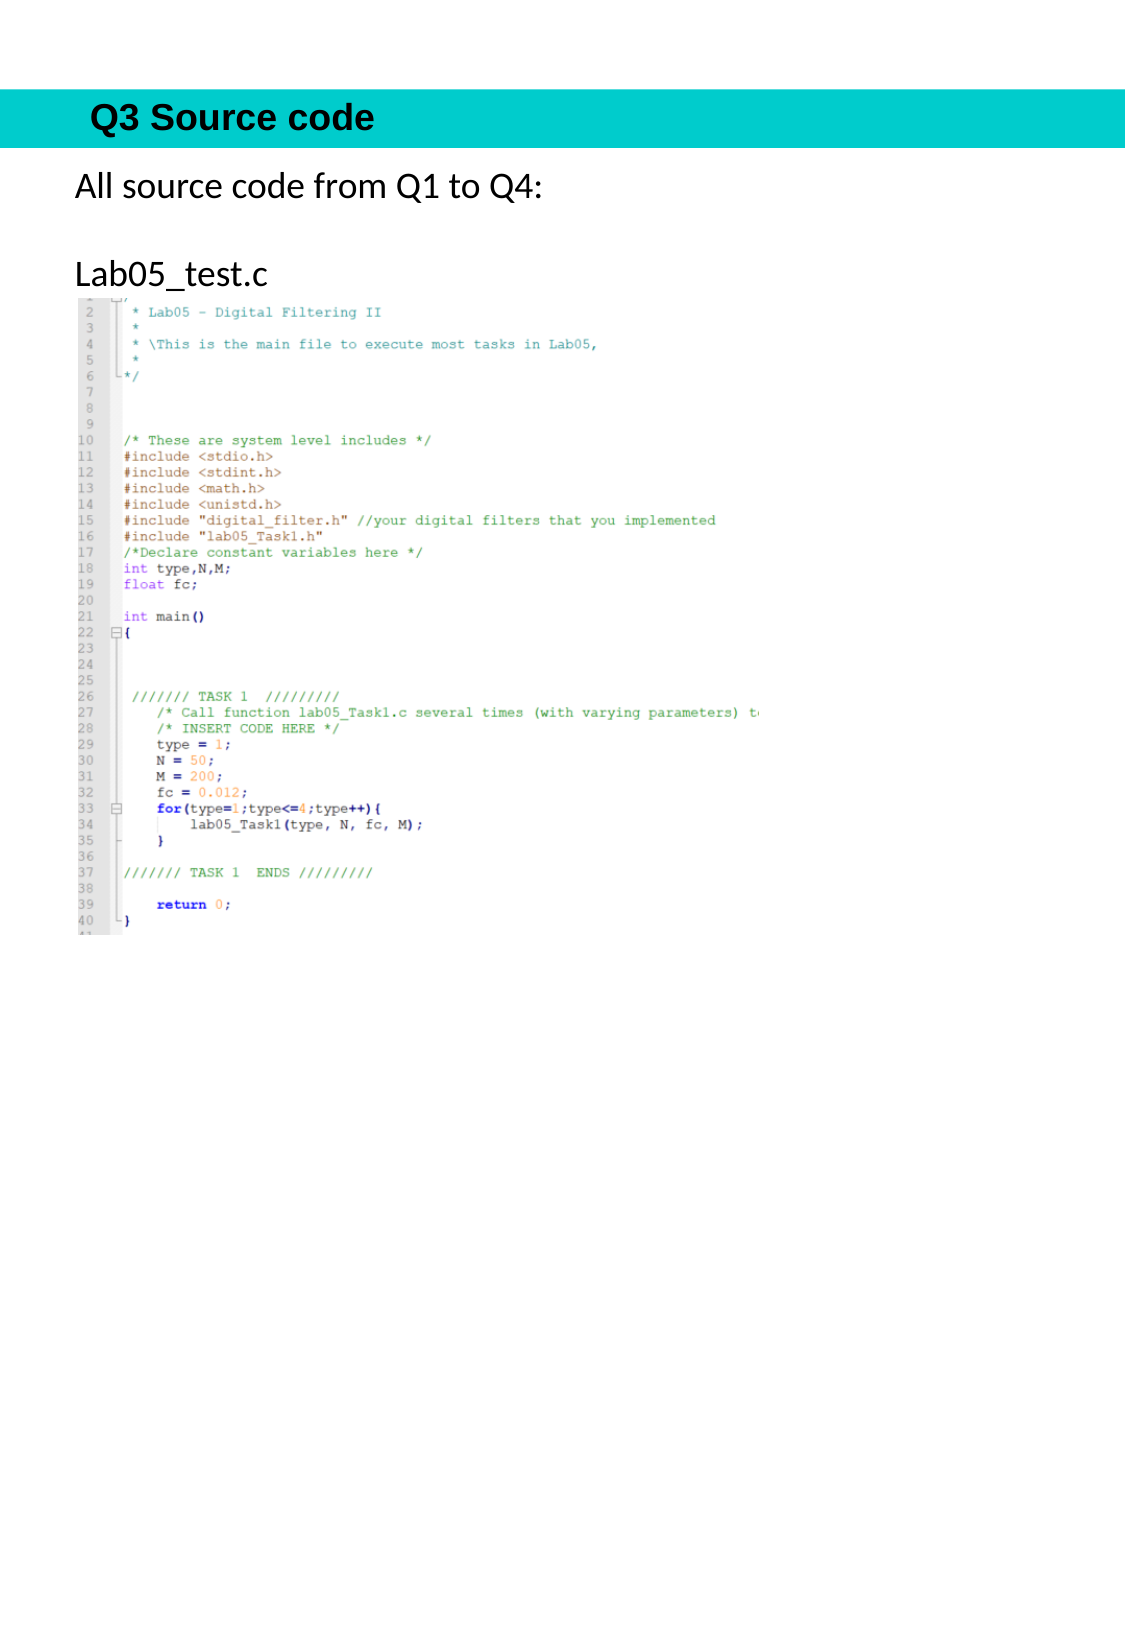

Q3 Source code
All source code from Q1 to Q4:
Lab05_test.c